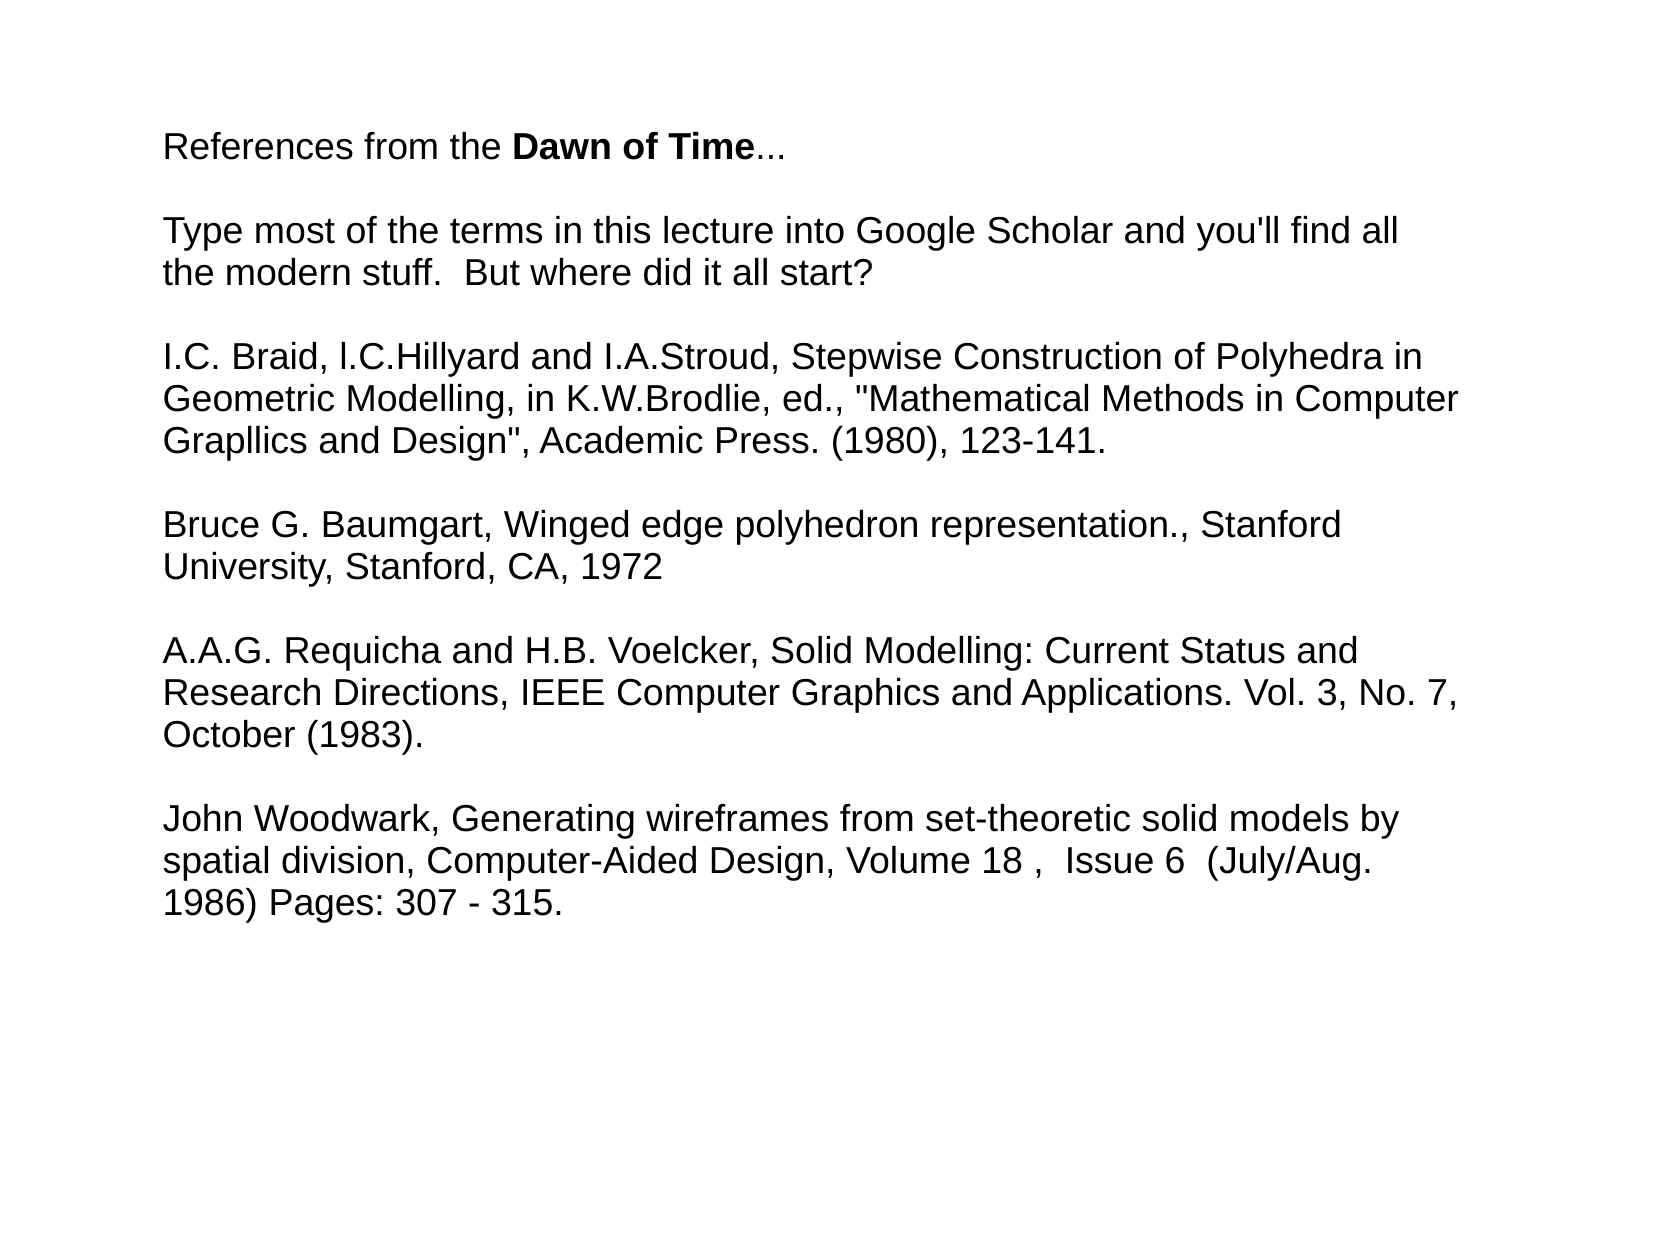

References from the Dawn of Time...
Type most of the terms in this lecture into Google Scholar and you'll find all the modern stuff. But where did it all start?
I.C. Braid, l.C.Hillyard and I.A.Stroud, Stepwise Construction of Polyhedra in Geometric Modelling, in K.W.Brodlie, ed., "Mathematical Methods in Computer Grapllics and Design", Academic Press. (1980), 123-141.
Bruce G. Baumgart, Winged edge polyhedron representation., Stanford University, Stanford, CA, 1972
A.A.G. Requicha and H.B. Voelcker, Solid Modelling: Current Status and Research Directions, IEEE Computer Graphics and Applications. Vol. 3, No. 7, October (1983).
John Woodwark, Generating wireframes from set-theoretic solid models by spatial division, Computer-Aided Design, Volume 18 , Issue 6 (July/Aug. 1986) Pages: 307 - 315.